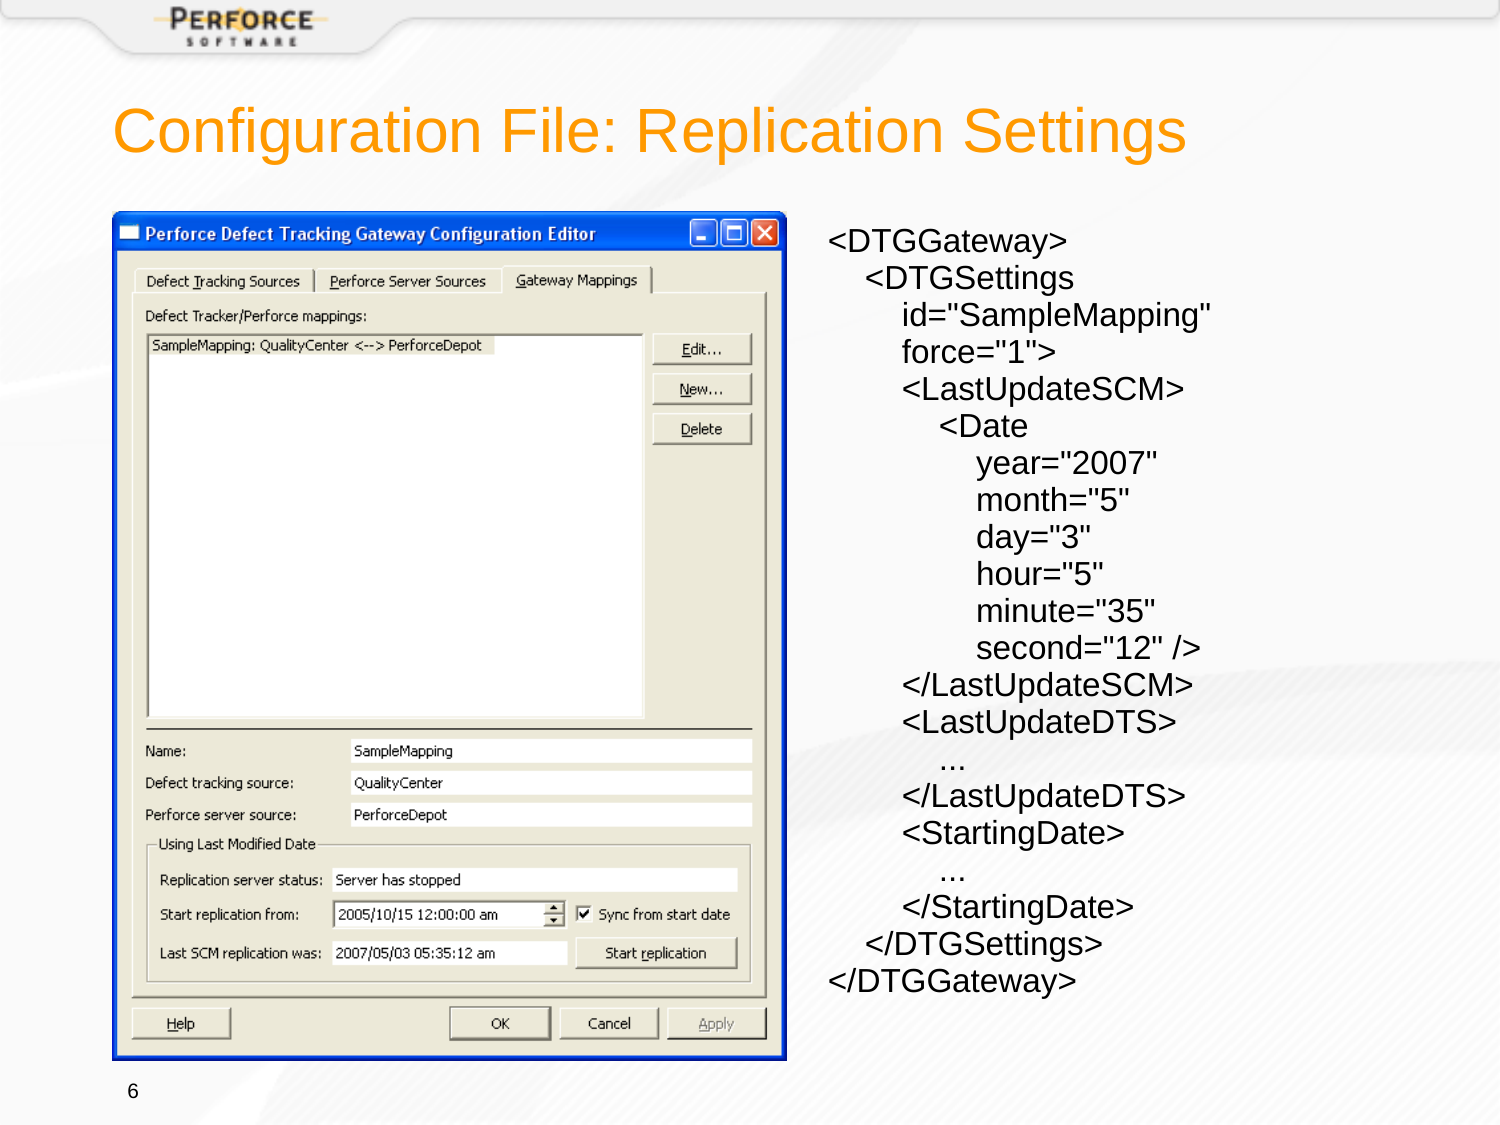

# Configuration File: Replication Settings
<DTGGateway>
 <DTGSettings
 id="SampleMapping"
 force="1">
 <LastUpdateSCM>
 <Date
 year="2007"
 month="5"
 day="3"
 hour="5"
 minute="35"
 second="12" />
 </LastUpdateSCM>
 <LastUpdateDTS>
 ...
 </LastUpdateDTS>
 <StartingDate>
 ...
 </StartingDate>
 </DTGSettings>
</DTGGateway>